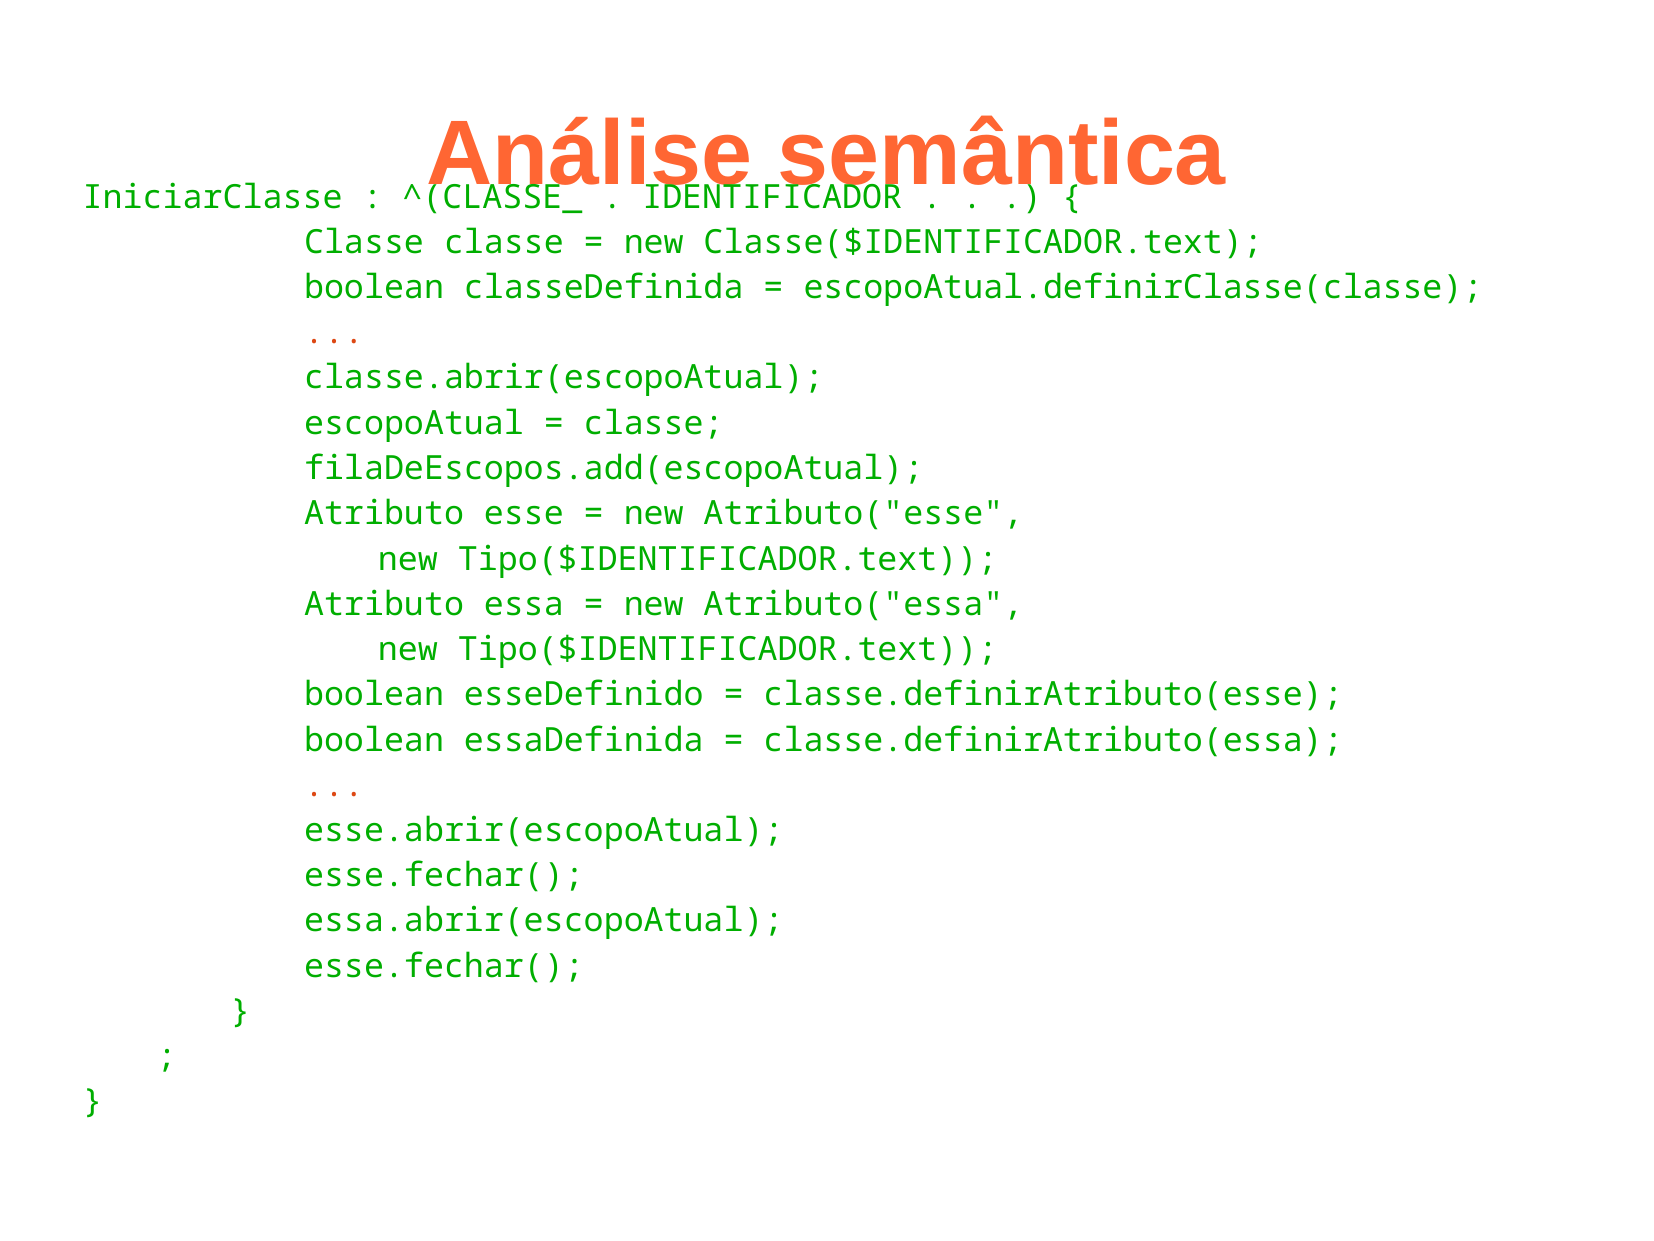

# Análise semântica
IniciarClasse : ^(CLASSE_ . IDENTIFICADOR . . .) {
			Classe classe = new Classe($IDENTIFICADOR.text);
			boolean classeDefinida = escopoAtual.definirClasse(classe);
			...
			classe.abrir(escopoAtual);
			escopoAtual = classe;
			filaDeEscopos.add(escopoAtual);
			Atributo esse = new Atributo("esse",
				new Tipo($IDENTIFICADOR.text));
			Atributo essa = new Atributo("essa",
				new Tipo($IDENTIFICADOR.text));
			boolean esseDefinido = classe.definirAtributo(esse);
			boolean essaDefinida = classe.definirAtributo(essa);
			...
			esse.abrir(escopoAtual);
			esse.fechar();
			essa.abrir(escopoAtual);
			esse.fechar();
		}
	;
}